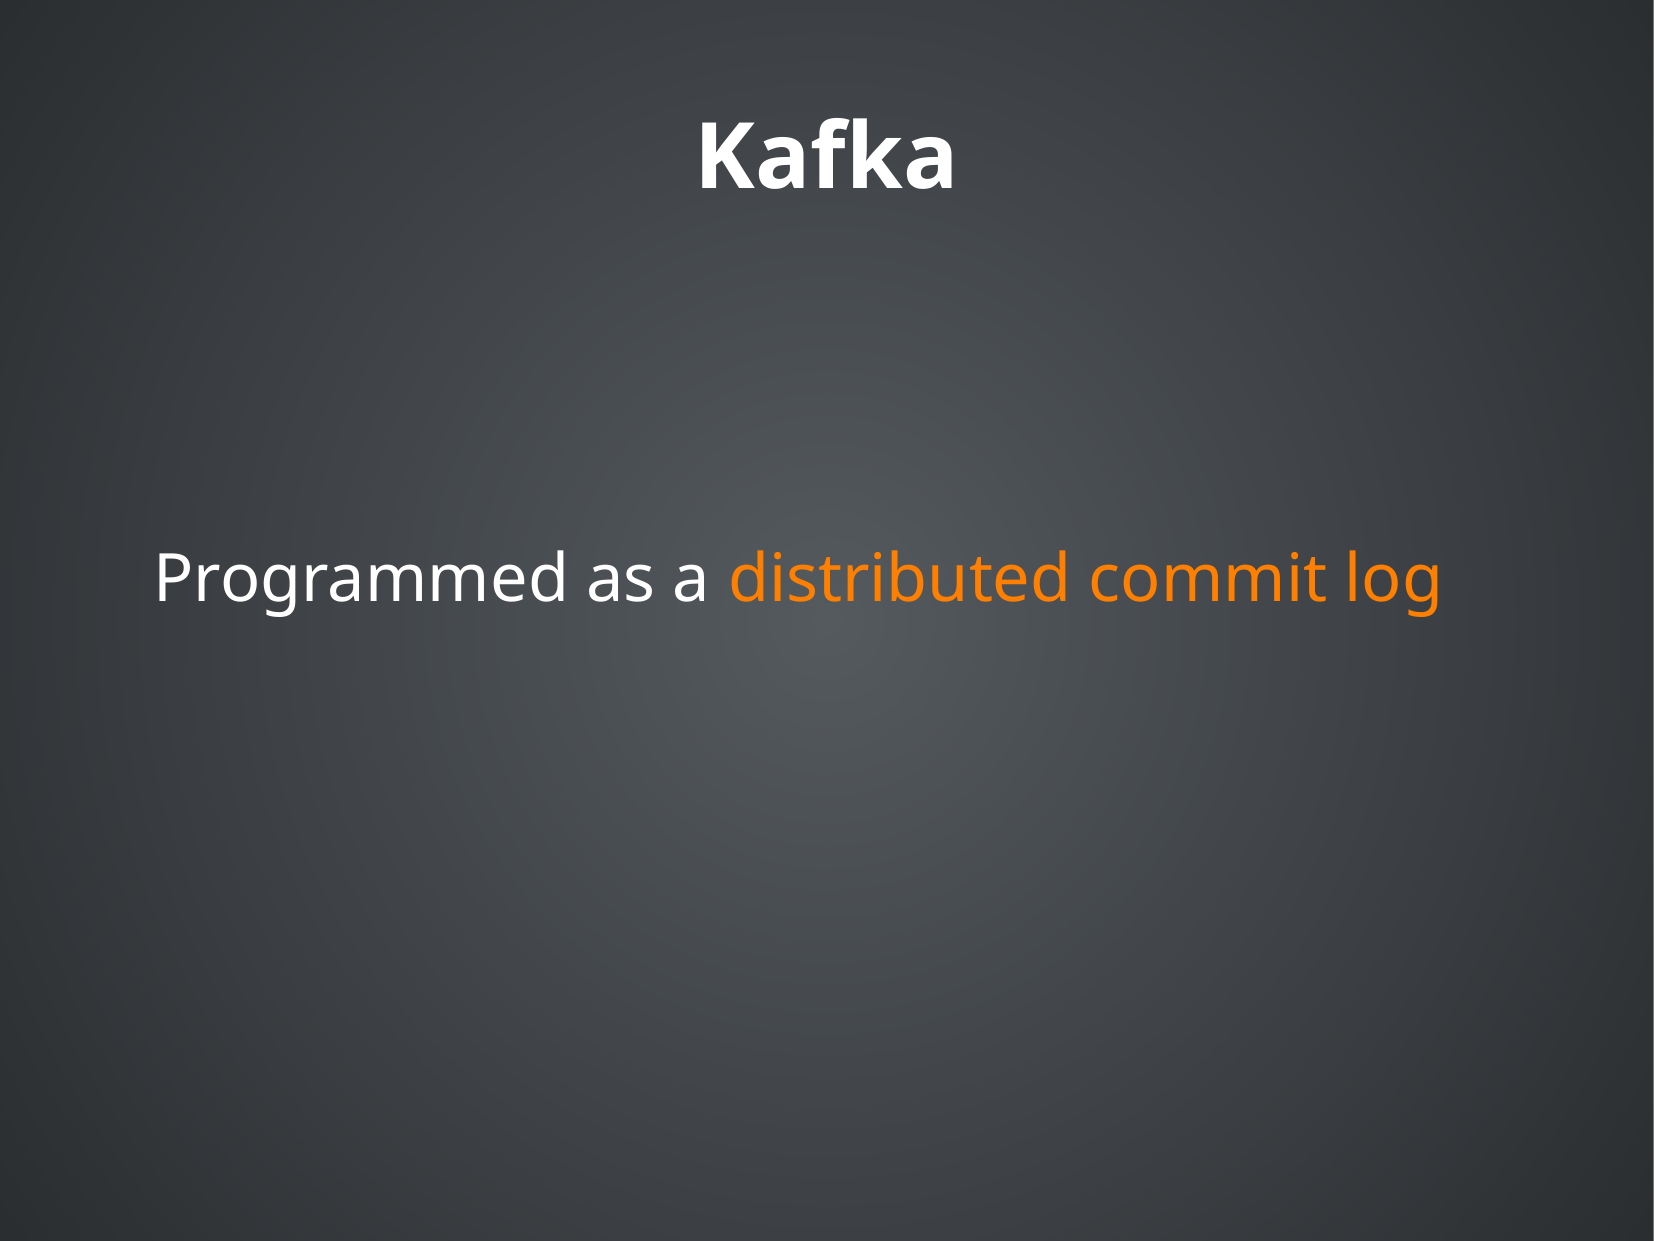

# Kafka
Programmed as a distributed commit log